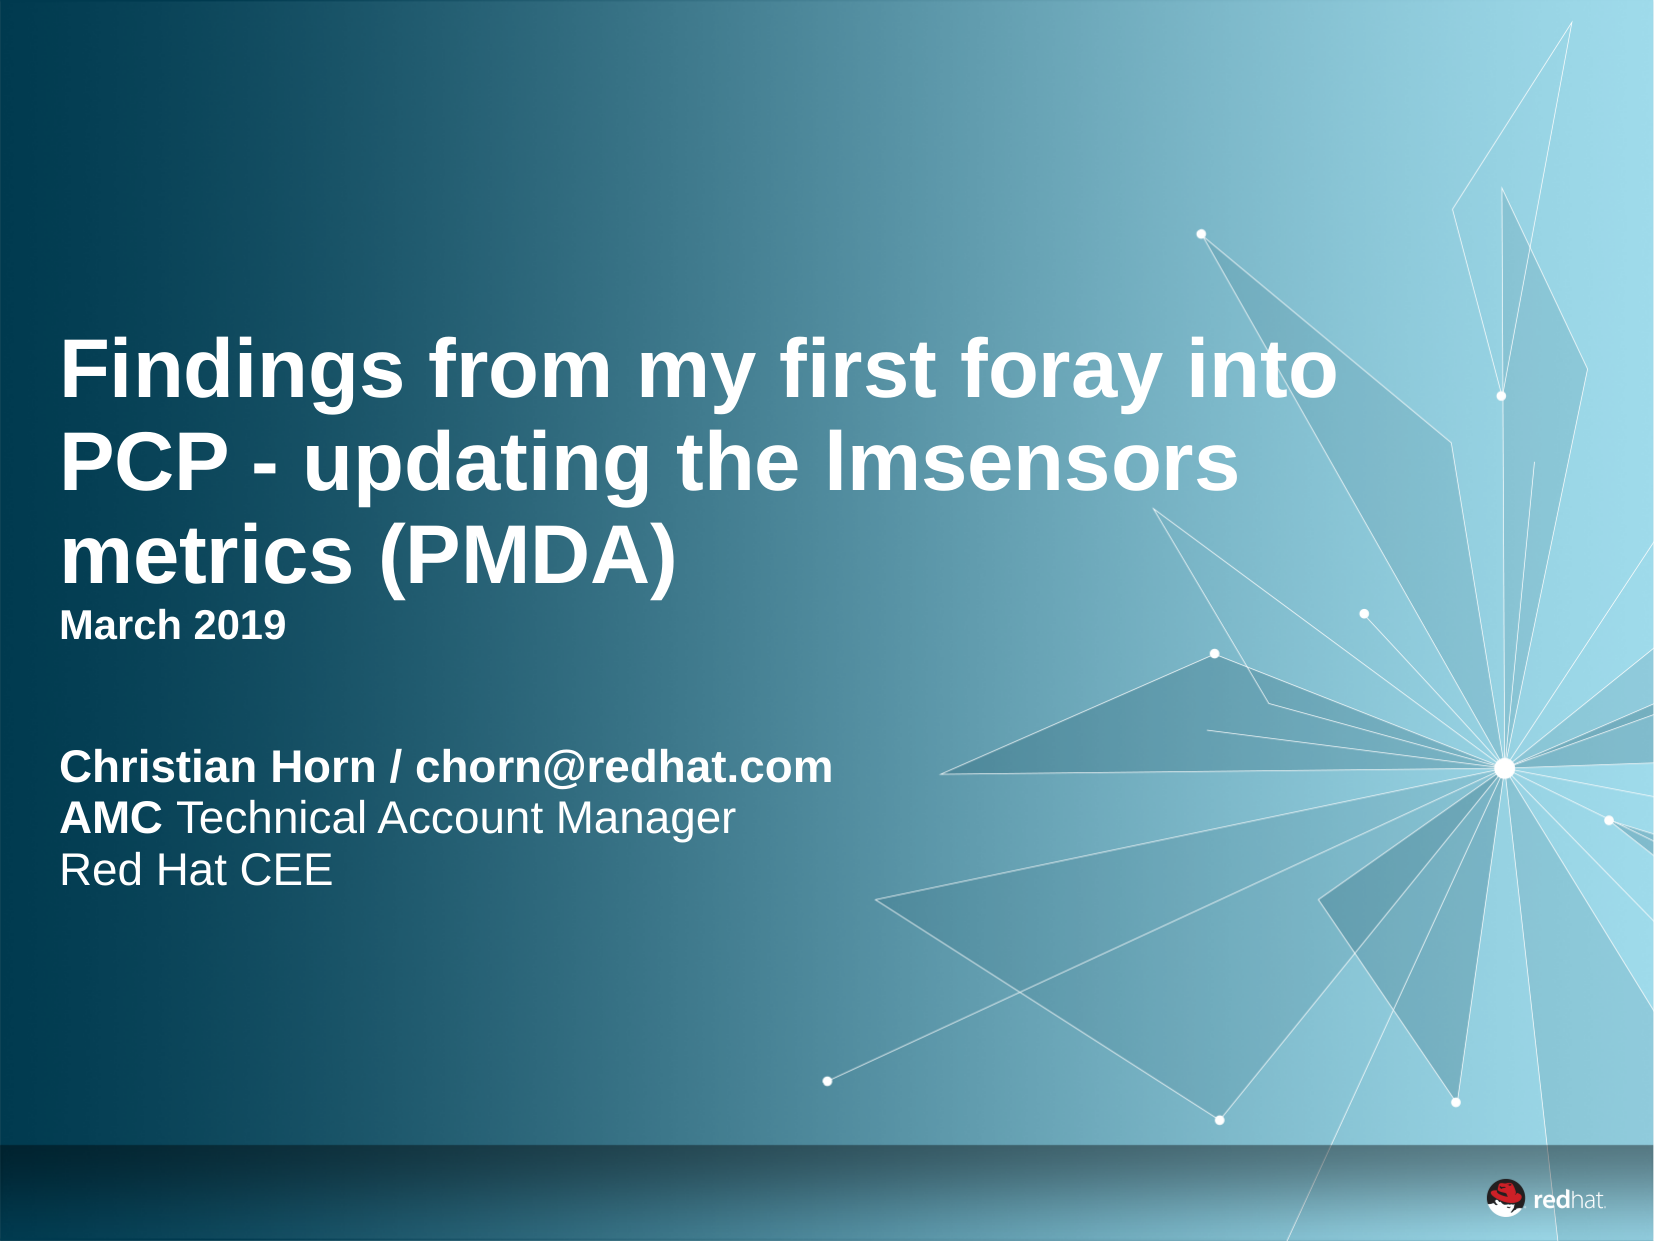

# Findings from my first foray into PCP - updating the lmsensors metrics (PMDA) March 2019 Christian Horn / chorn@redhat.com AMC Technical Account Manager Red Hat CEE